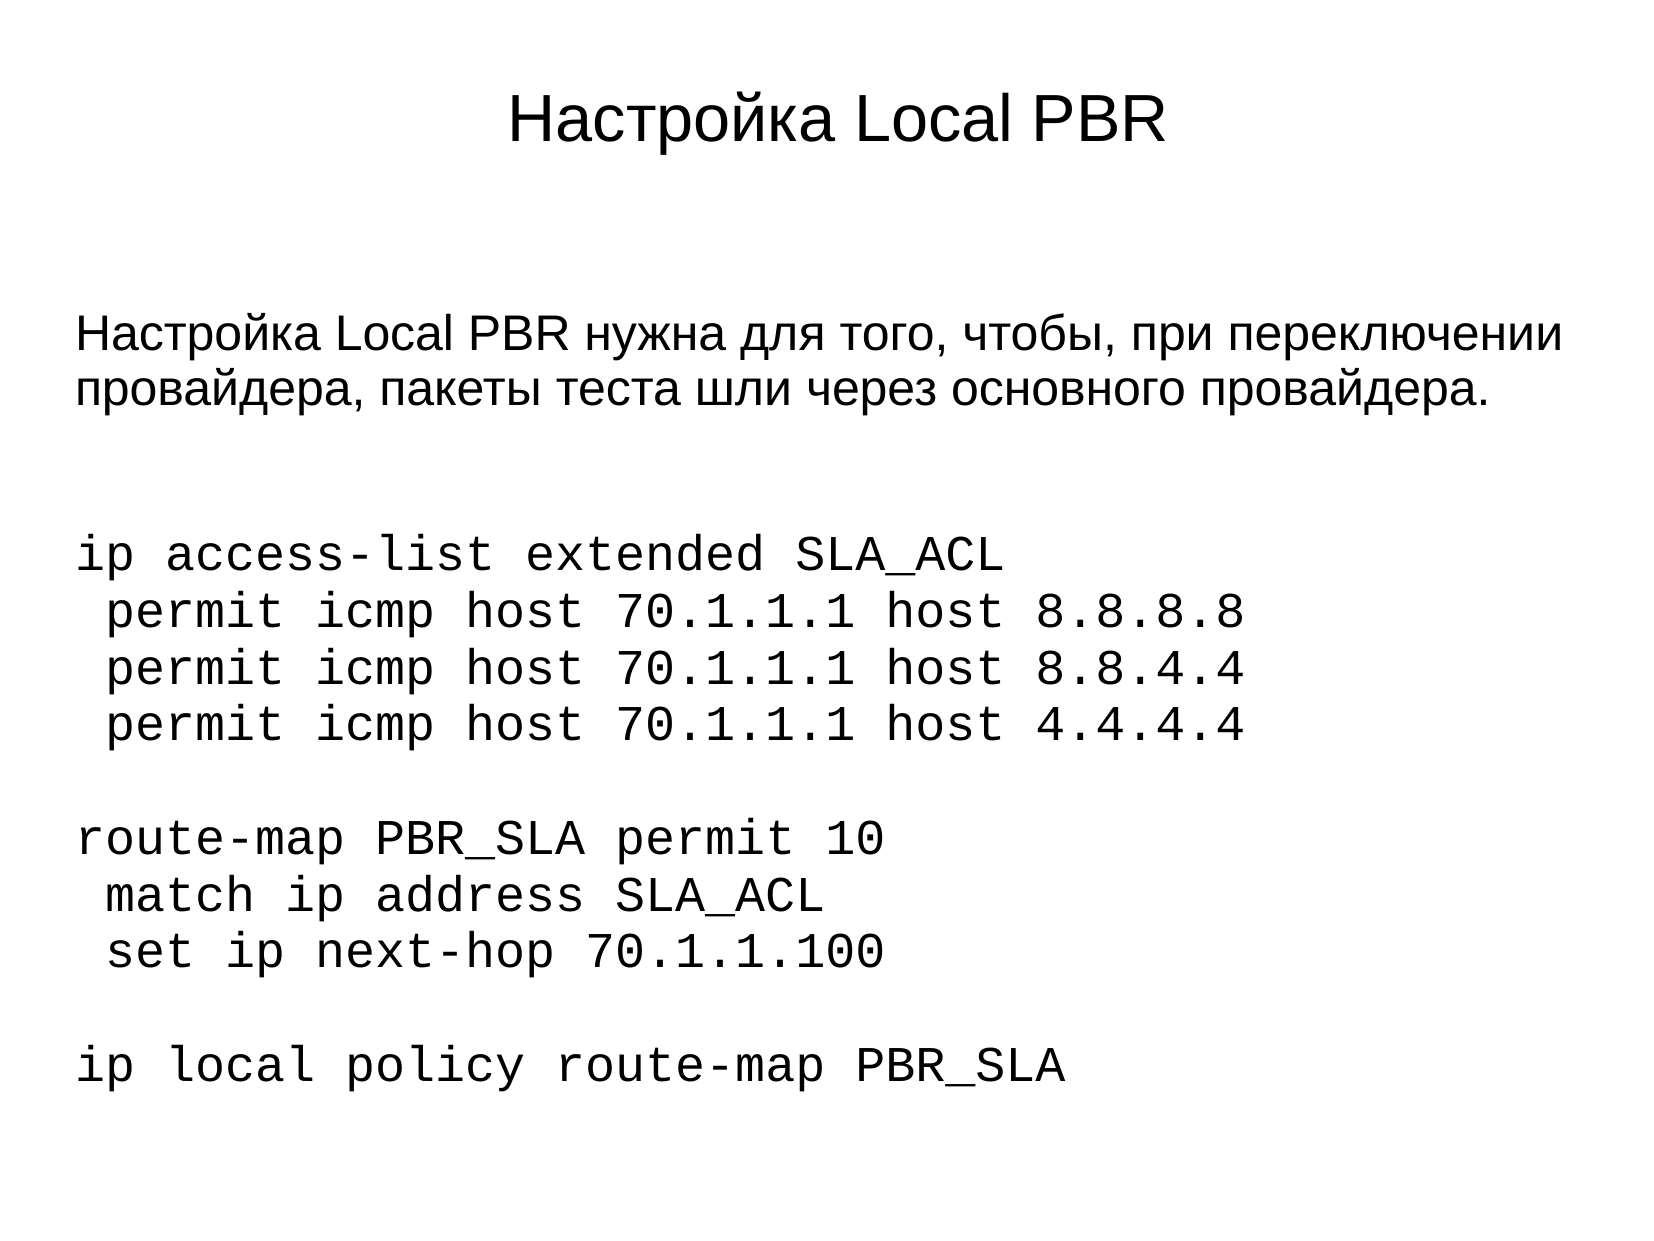

# Настройка Local PBR
Настройка Local PBR нужна для того, чтобы, при переключении провайдера, пакеты теста шли через основного провайдера.
ip access-list extended SLA_ACL
 permit icmp host 70.1.1.1 host 8.8.8.8
 permit icmp host 70.1.1.1 host 8.8.4.4
 permit icmp host 70.1.1.1 host 4.4.4.4
route-map PBR_SLA permit 10
 match ip address SLA_ACL
 set ip next-hop 70.1.1.100
ip local policy route-map PBR_SLA